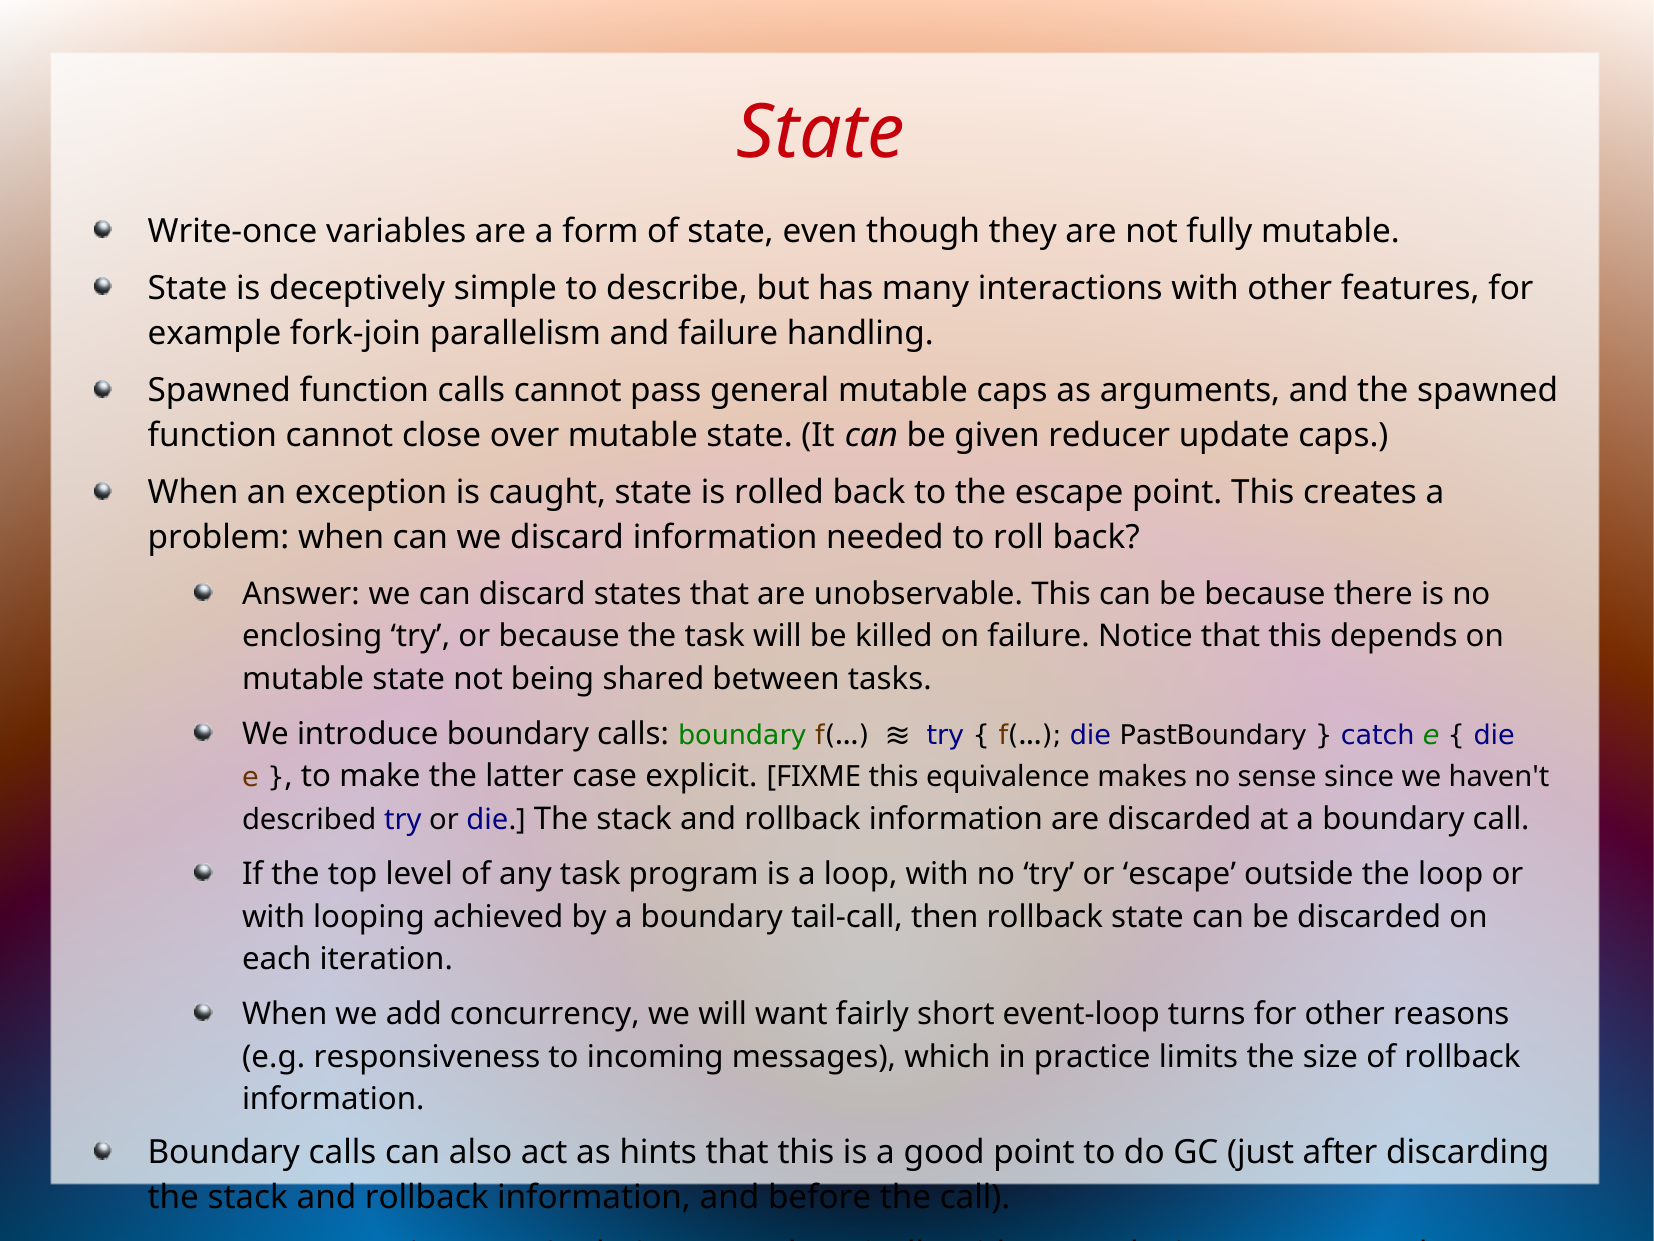

# State
Write-once variables are a form of state, even though they are not fully mutable.
State is deceptively simple to describe, but has many interactions with other features, for example fork-join parallelism and failure handling.
Spawned function calls cannot pass general mutable caps as arguments, and the spawned function cannot close over mutable state. (It can be given reducer update caps.)
When an exception is caught, state is rolled back to the escape point. This creates a problem: when can we discard information needed to roll back?
Answer: we can discard states that are unobservable. This can be because there is no enclosing ‘try’, or because the task will be killed on failure. Notice that this depends on mutable state not being shared between tasks.
We introduce boundary calls: boundary f(...) ≋ try { f(...); die PastBoundary } catch e { die e }, to make the latter case explicit. [FIXME this equivalence makes no sense since we haven't described try or die.] The stack and rollback information are discarded at a boundary call.
If the top level of any task program is a loop, with no ‘try’ or ‘escape’ outside the loop or with looping achieved by a boundary tail-call, then rollback state can be discarded on each iteration.
When we add concurrency, we will want fairly short event-loop turns for other reasons (e.g. responsiveness to incoming messages), which in practice limits the size of rollback information.
Boundary calls can also act as hints that this is a good point to do GC (just after discarding the stack and rollback information, and before the call).
Future computations run in their own task typically with no enclosing ‘try’, so need not record rollback information.